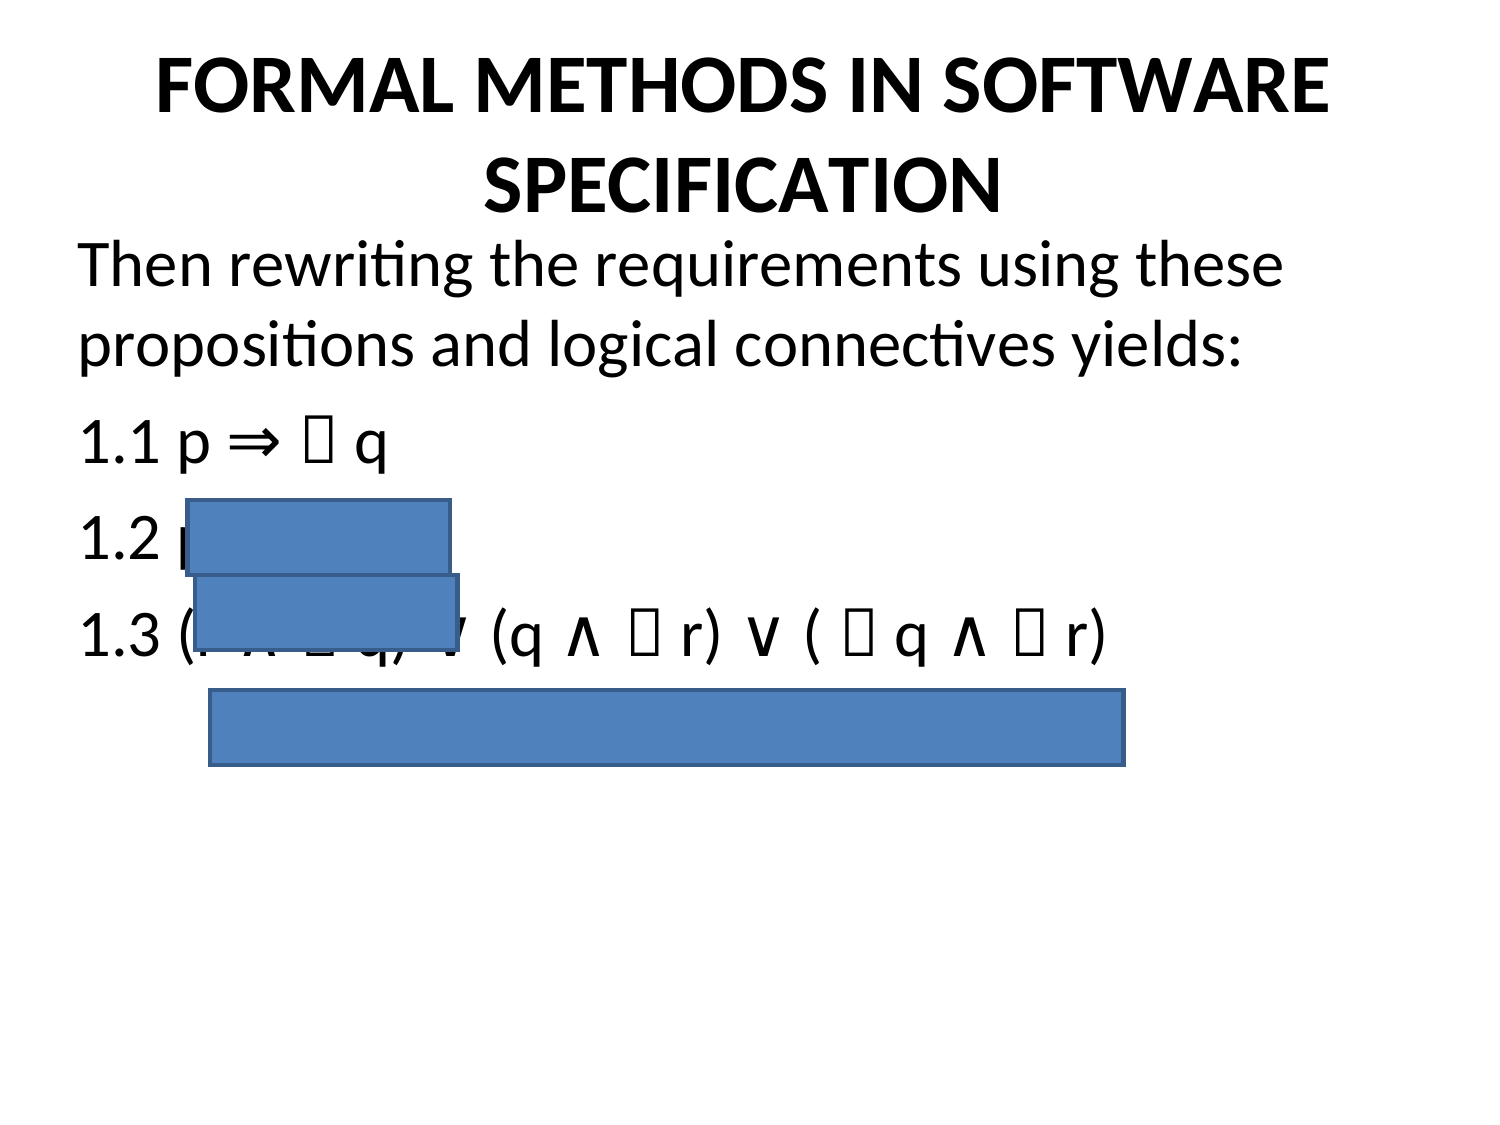

# FORMAL METHODS IN SOFTWARE SPECIFICATION
Then rewriting the requirements using these propositions and logical connectives yields:
1.1 p ⇒￢q
1.2 p ⇒ r
1.3 (r ∧￢q) ∨ (q ∧￢r) ∨ (￢q ∧￢r)